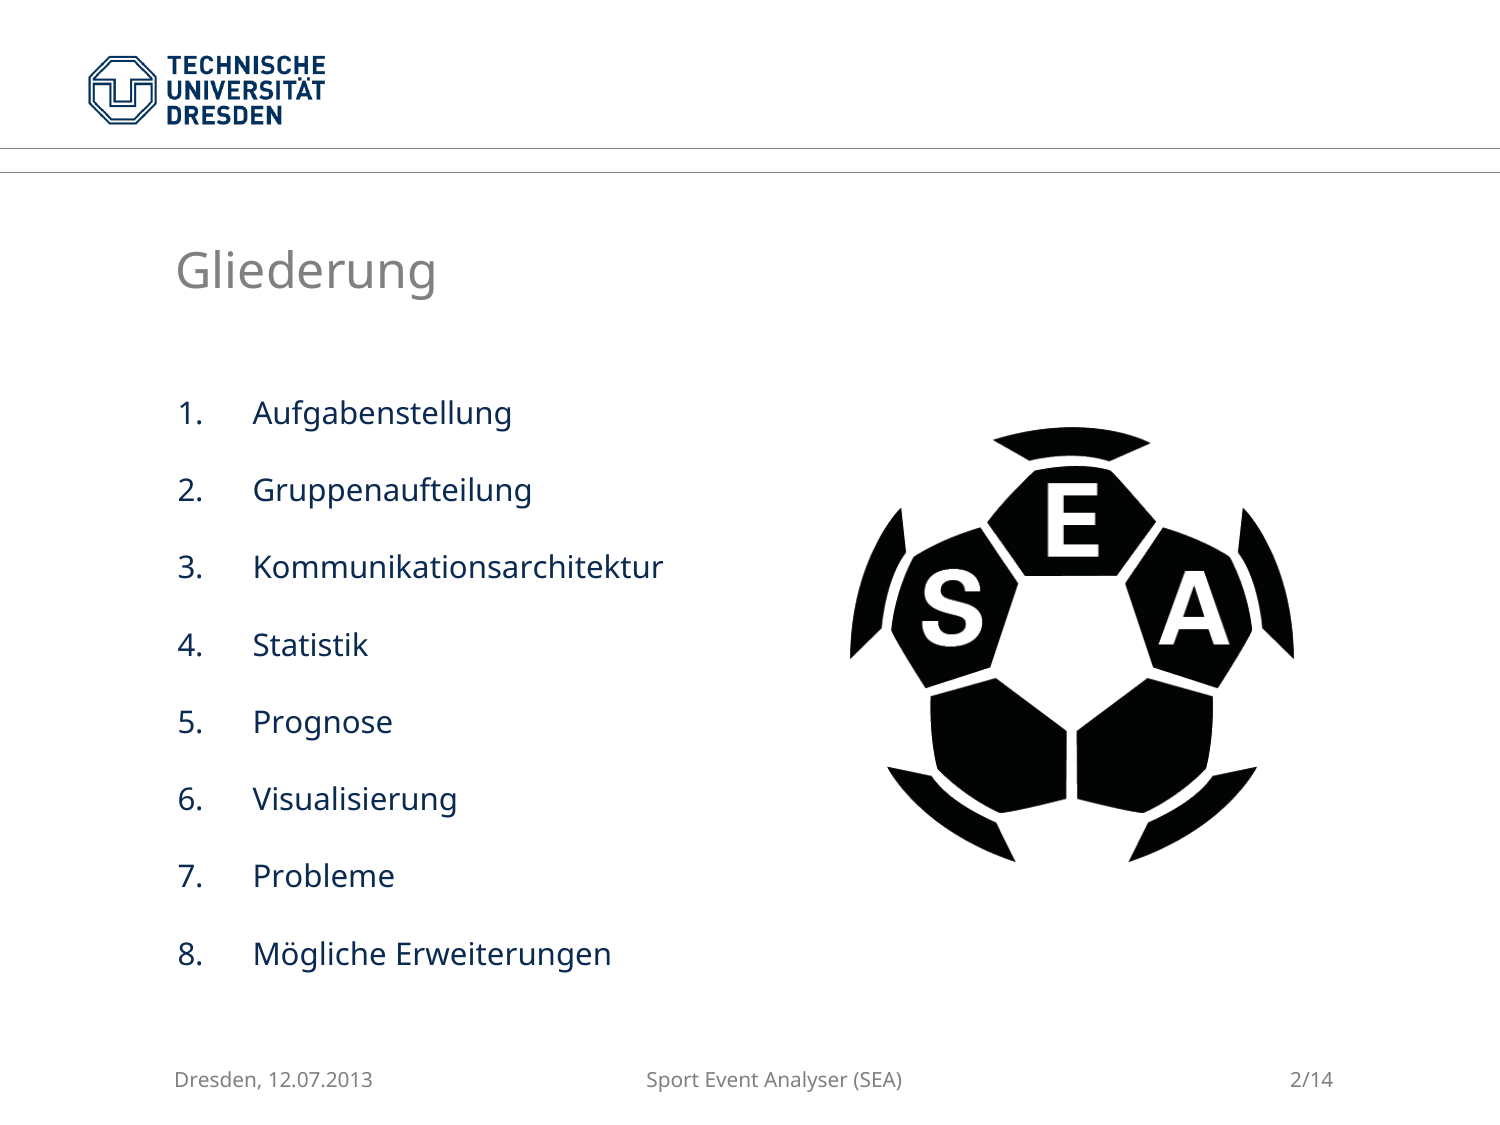

# Gliederung
Aufgabenstellung
Gruppenaufteilung
Kommunikationsarchitektur
Statistik
Prognose
Visualisierung
Probleme
Mögliche Erweiterungen
Dresden, 12.07.2013